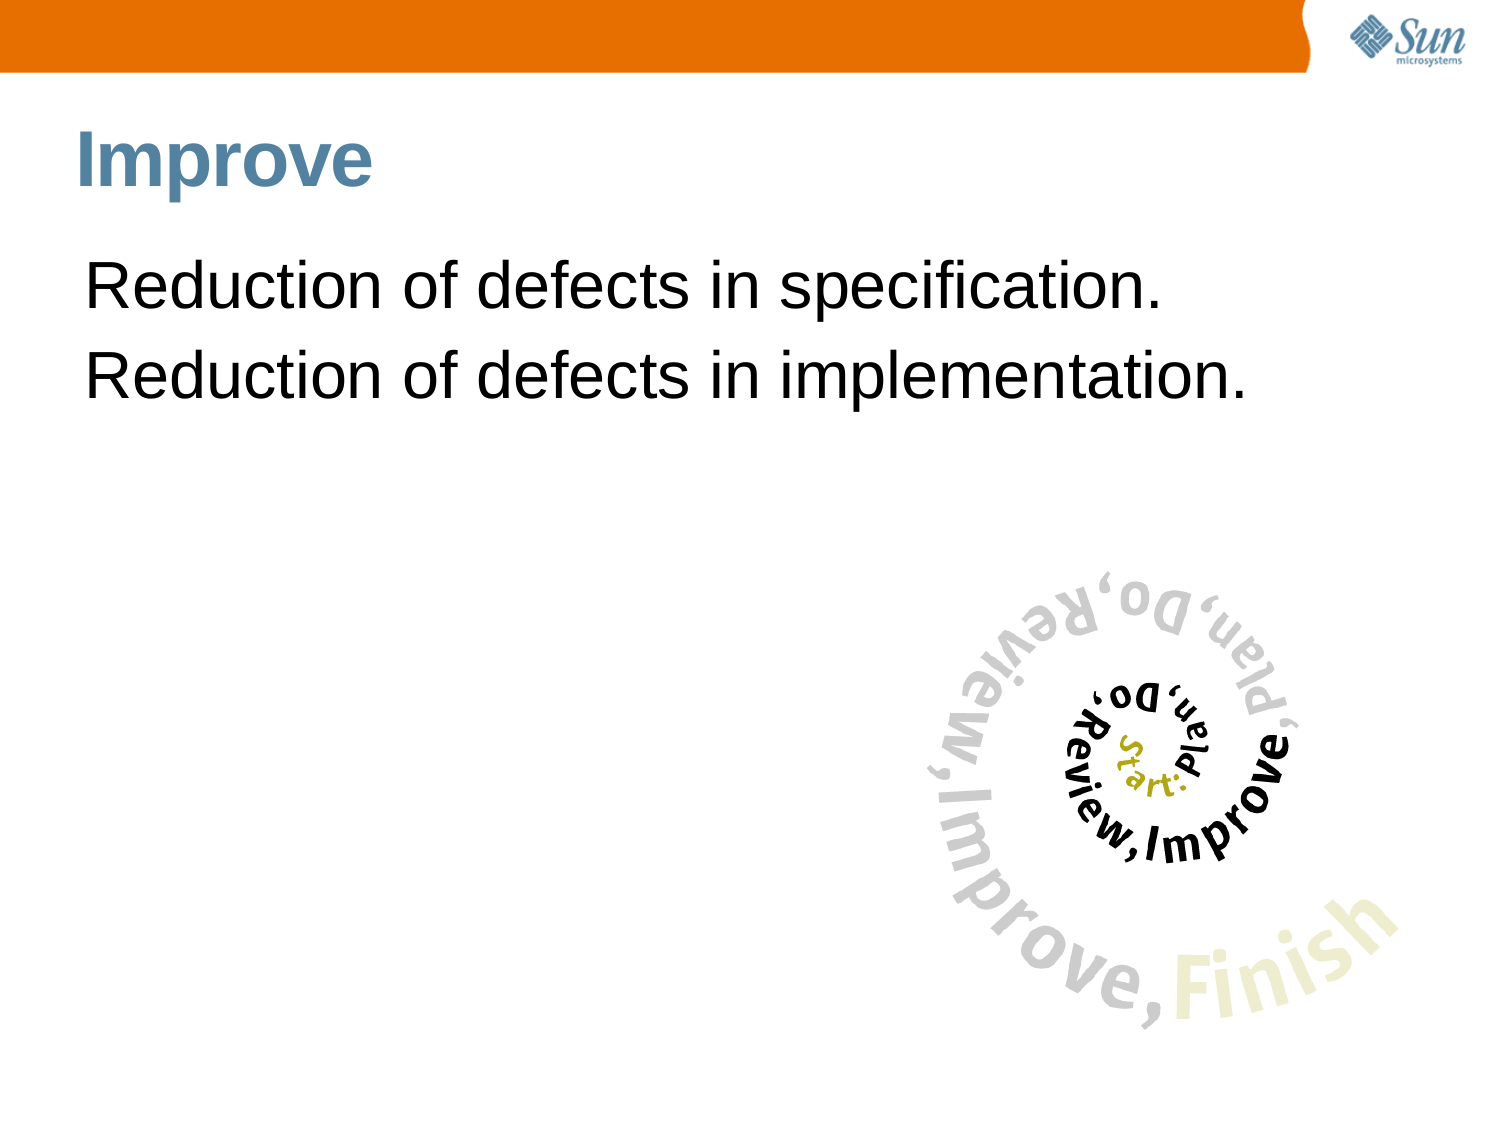

Improve
# Reduction of defects in specification.
Reduction of defects in implementation.